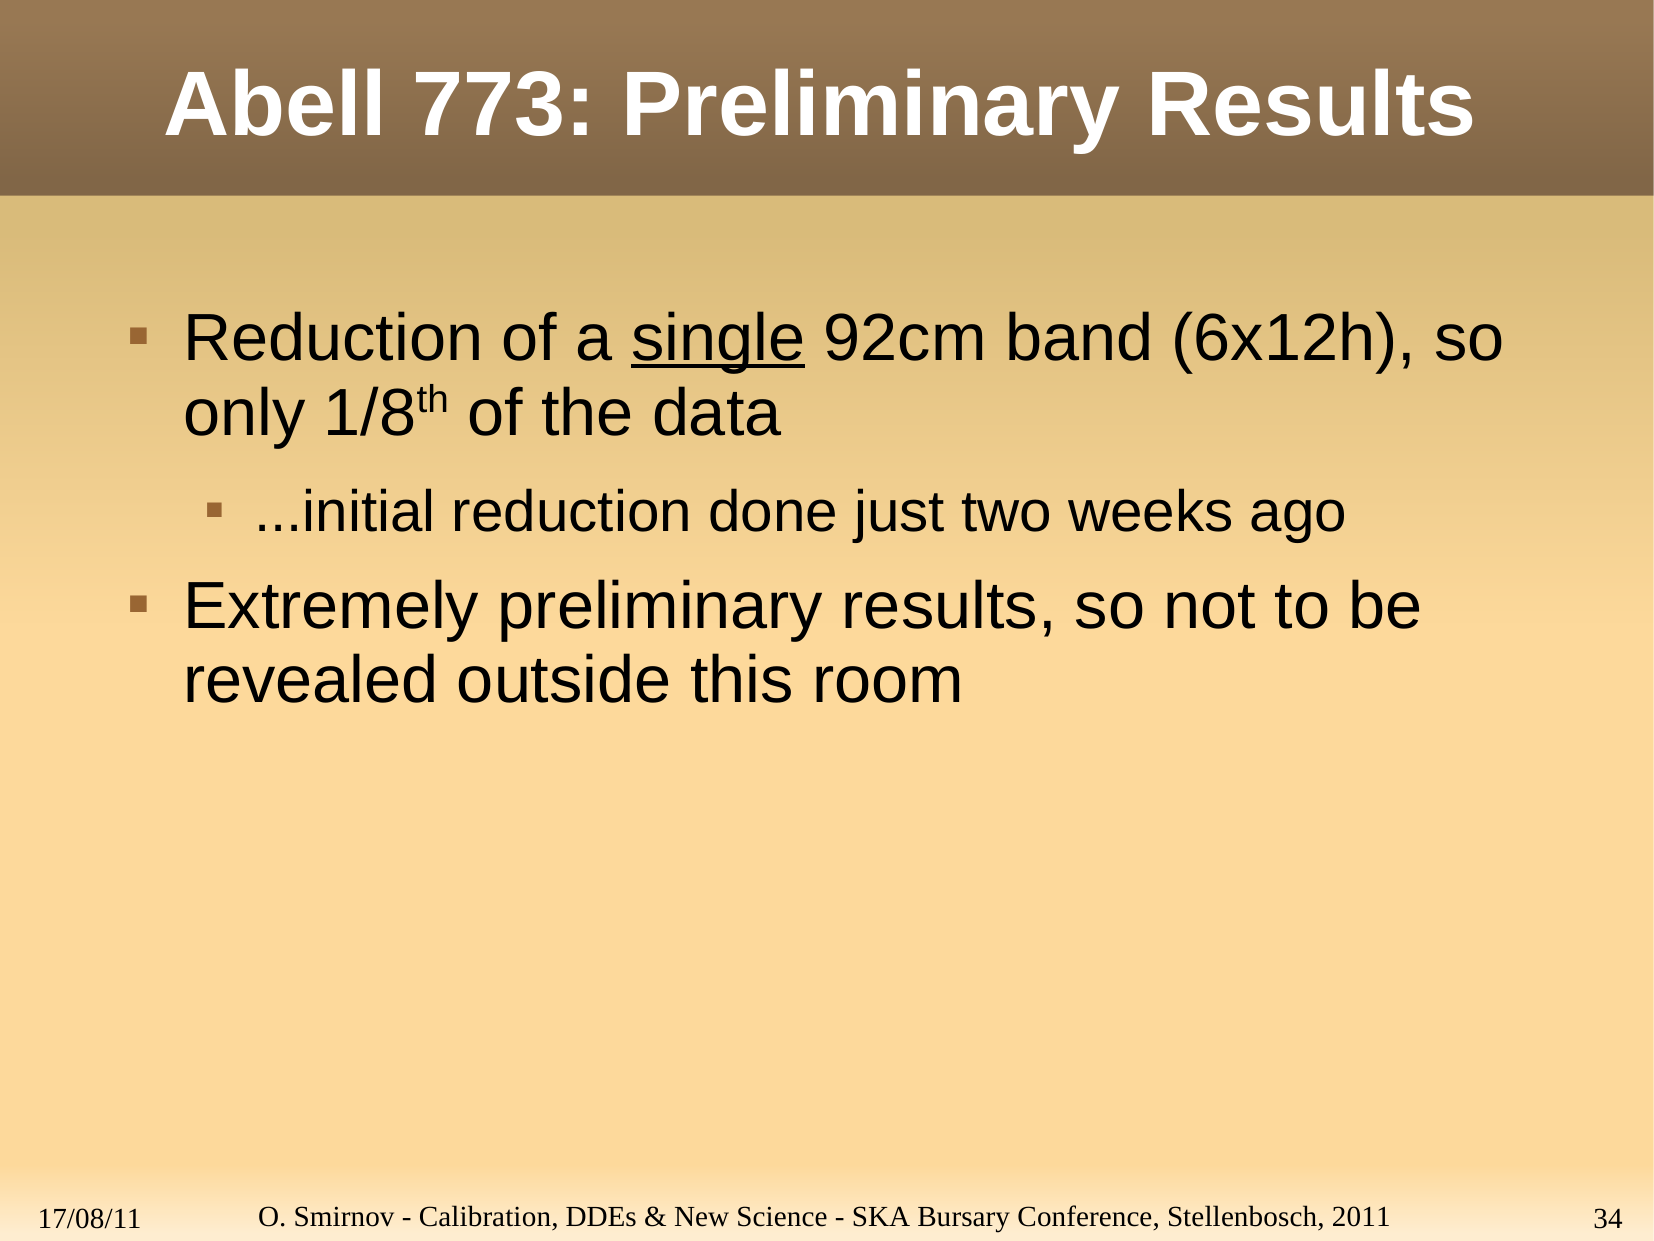

# Abell 773: Preliminary Results
Reduction of a single 92cm band (6x12h), so only 1/8th of the data
...initial reduction done just two weeks ago
Extremely preliminary results, so not to be revealed outside this room
O. Smirnov - Calibration, DDEs & New Science - SKA Bursary Conference, Stellenbosch, 2011
17/08/11
34